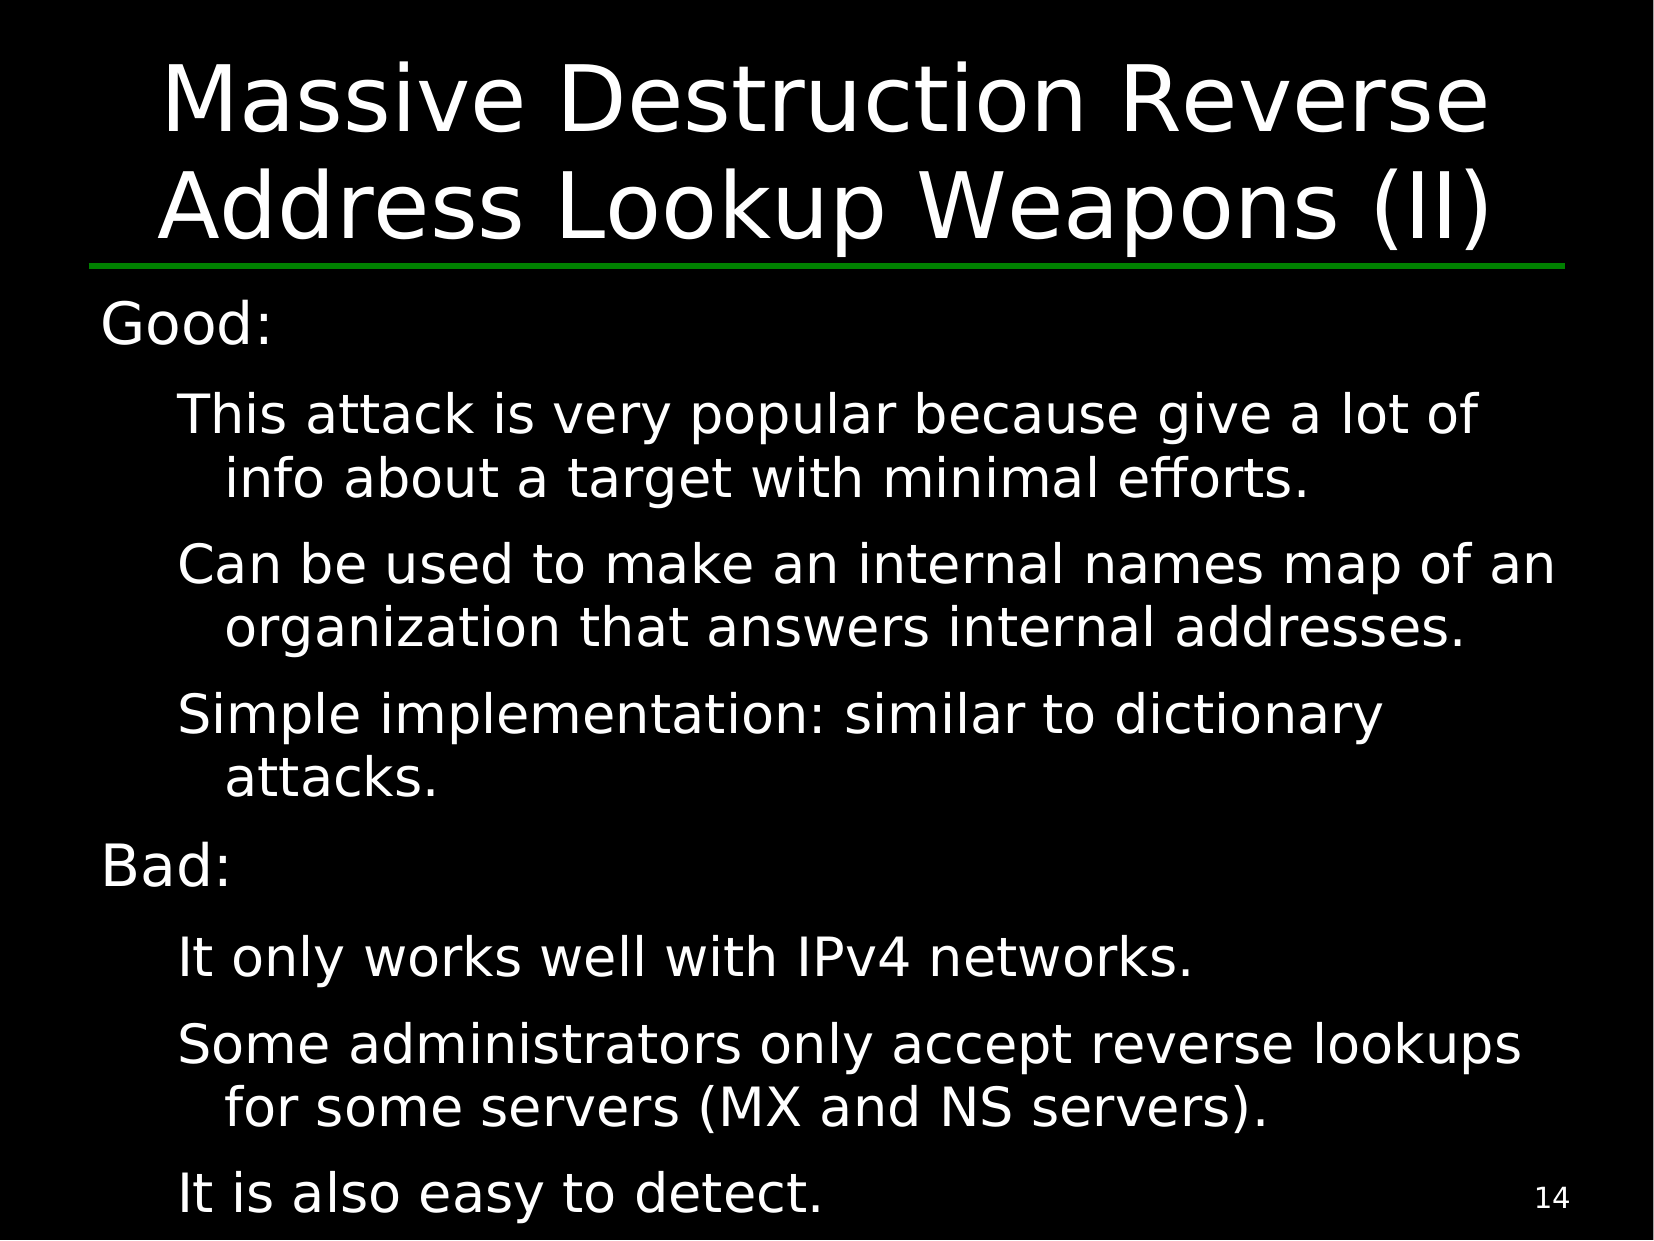

# Massive Destruction Reverse Address Lookup Weapons (II)
Good:
This attack is very popular because give a lot of info about a target with minimal efforts.
Can be used to make an internal names map of an organization that answers internal addresses.
Simple implementation: similar to dictionary attacks.
Bad:
It only works well with IPv4 networks.
Some administrators only accept reverse lookups for some servers (MX and NS servers).
It is also easy to detect.
14